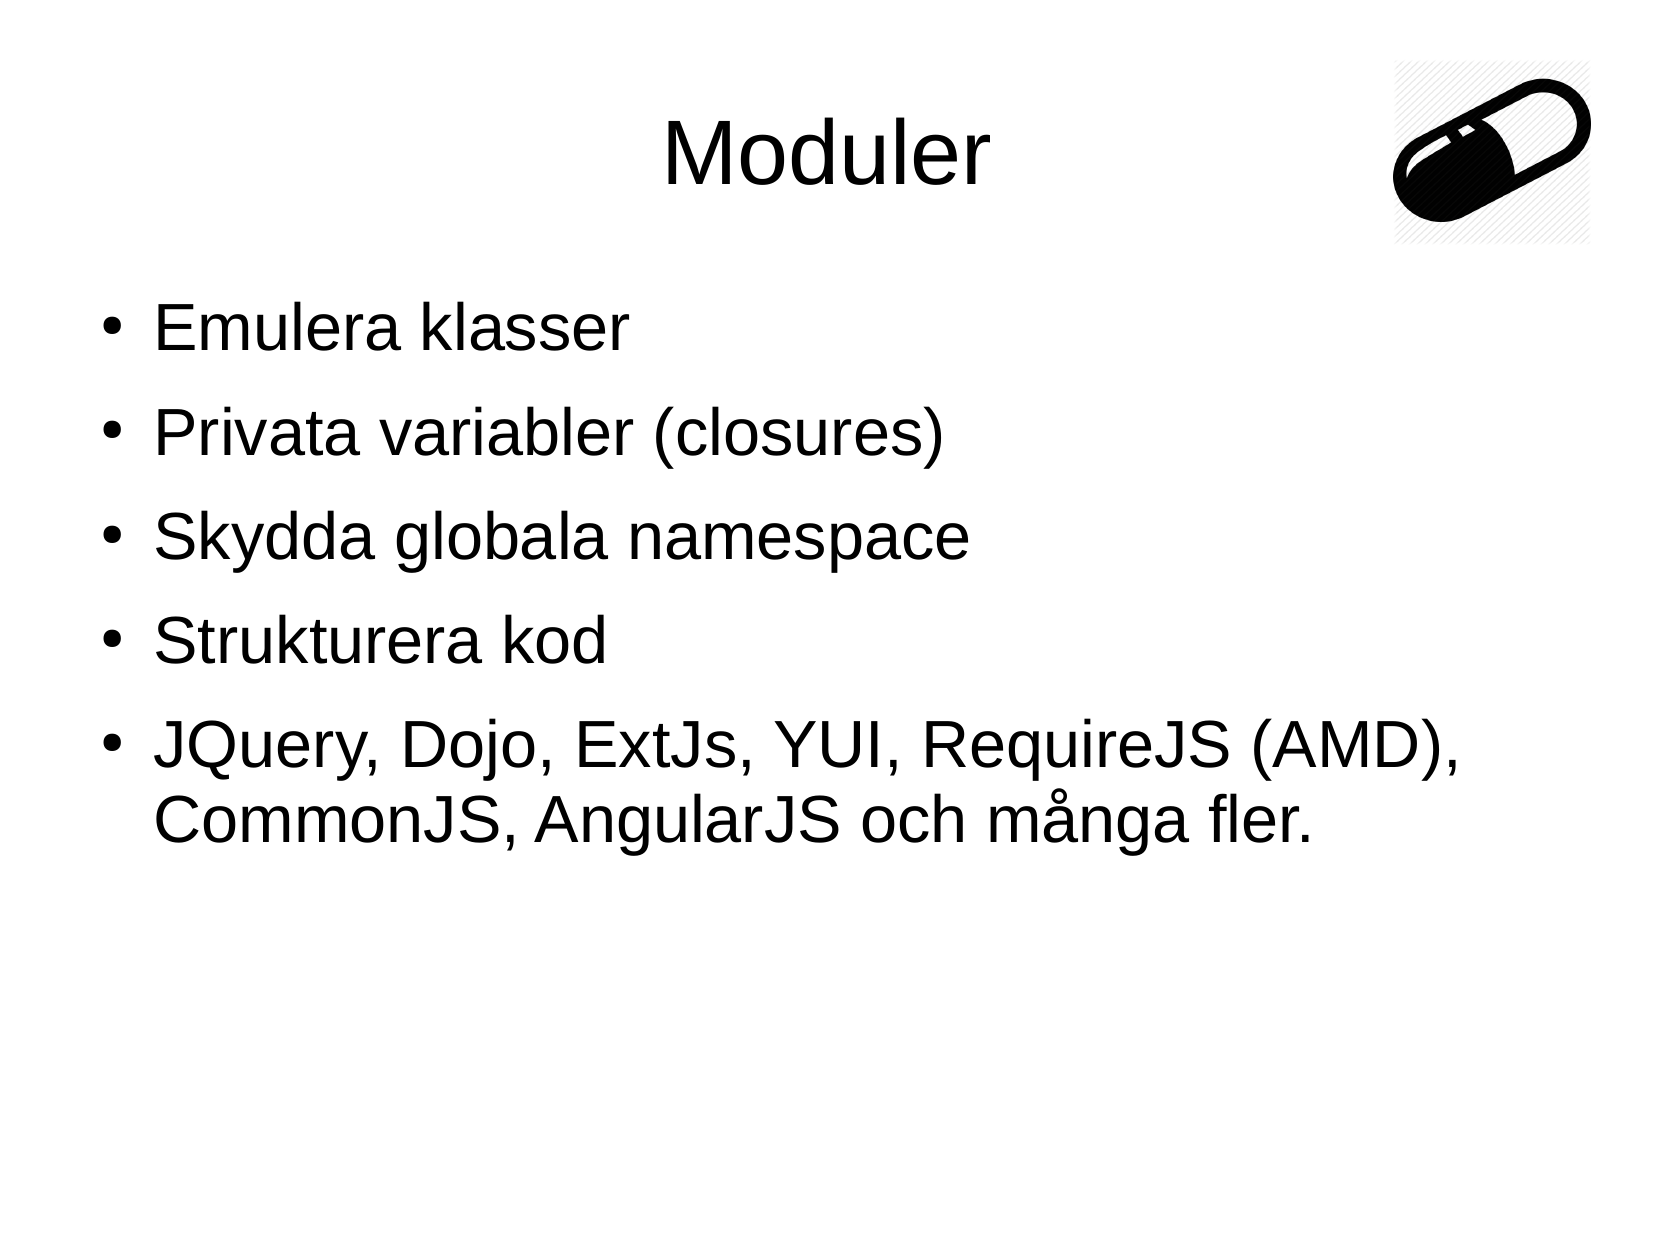

# Moduler
Emulera klasser
Privata variabler (closures)
Skydda globala namespace
Strukturera kod
JQuery, Dojo, ExtJs, YUI, RequireJS (AMD), CommonJS, AngularJS och många fler.